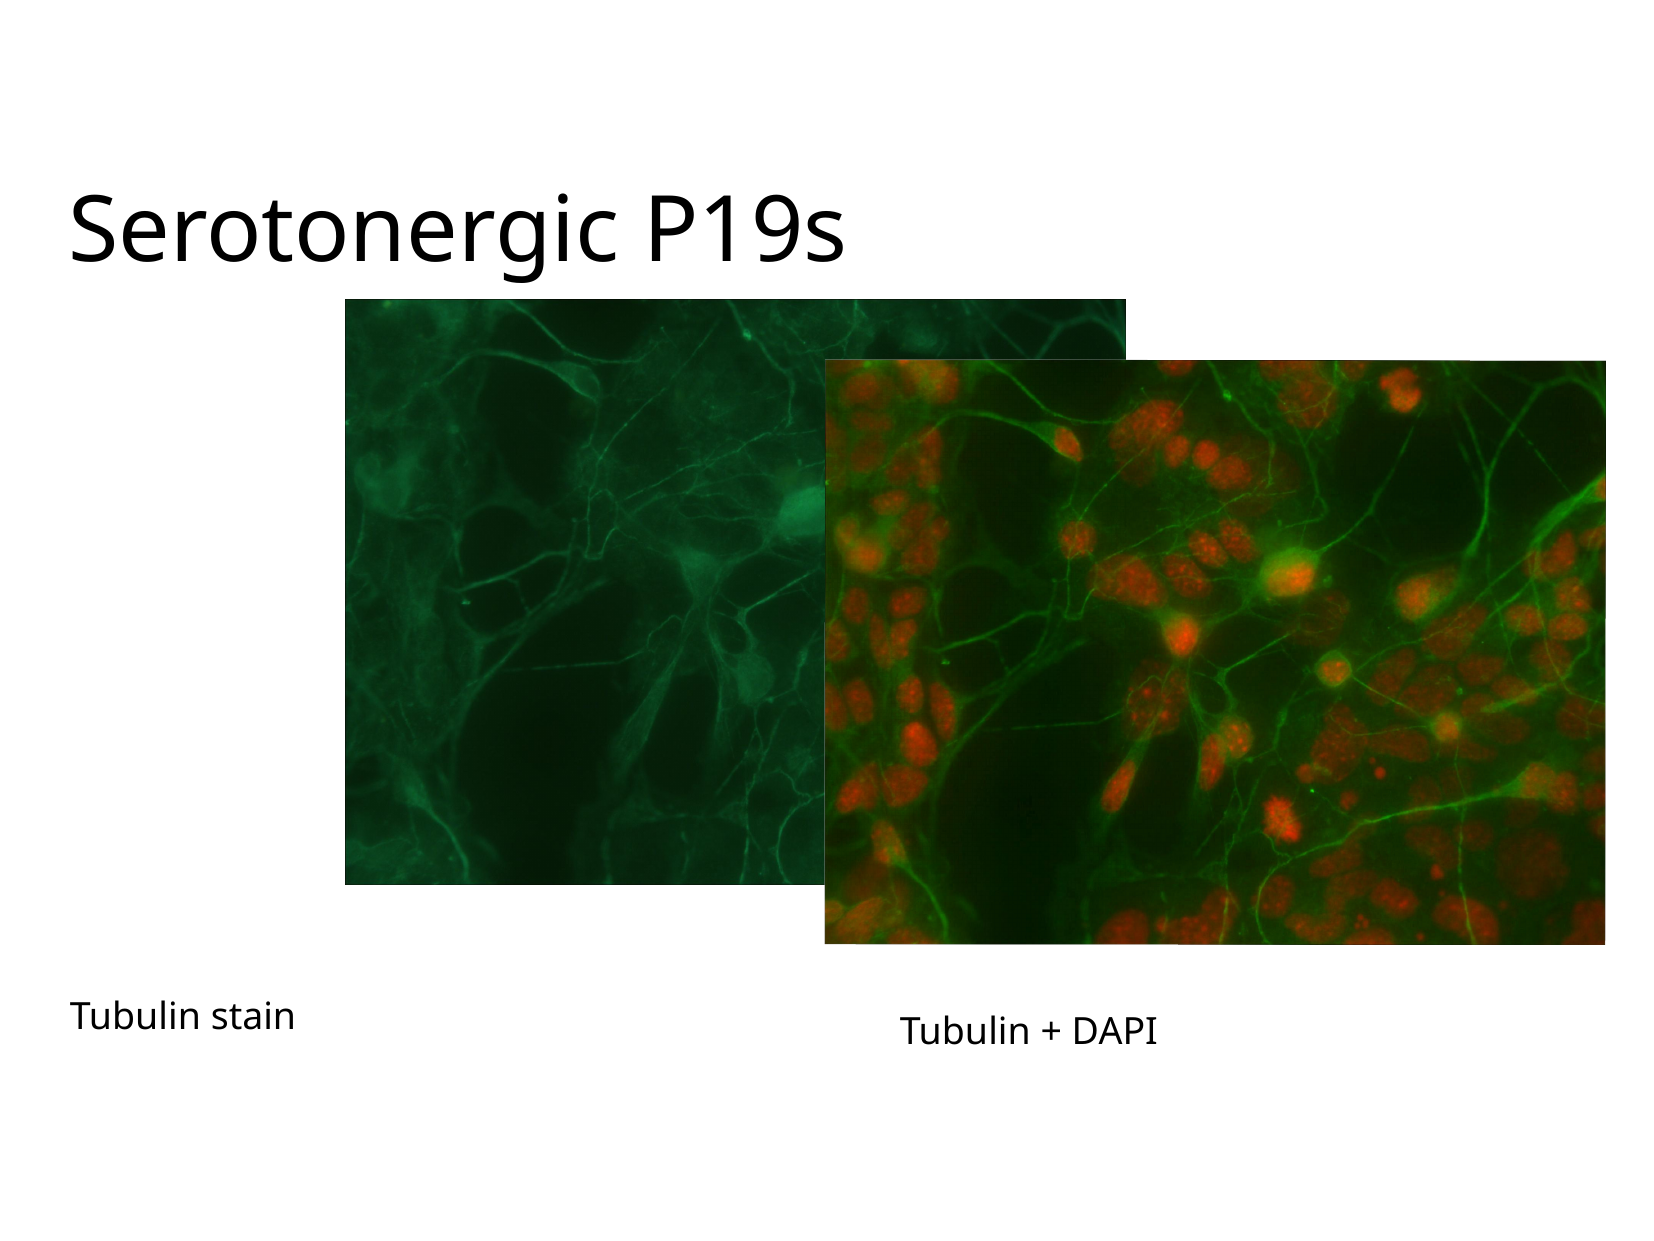

# Serotonergic P19s
Tubulin stain
Tubulin + DAPI